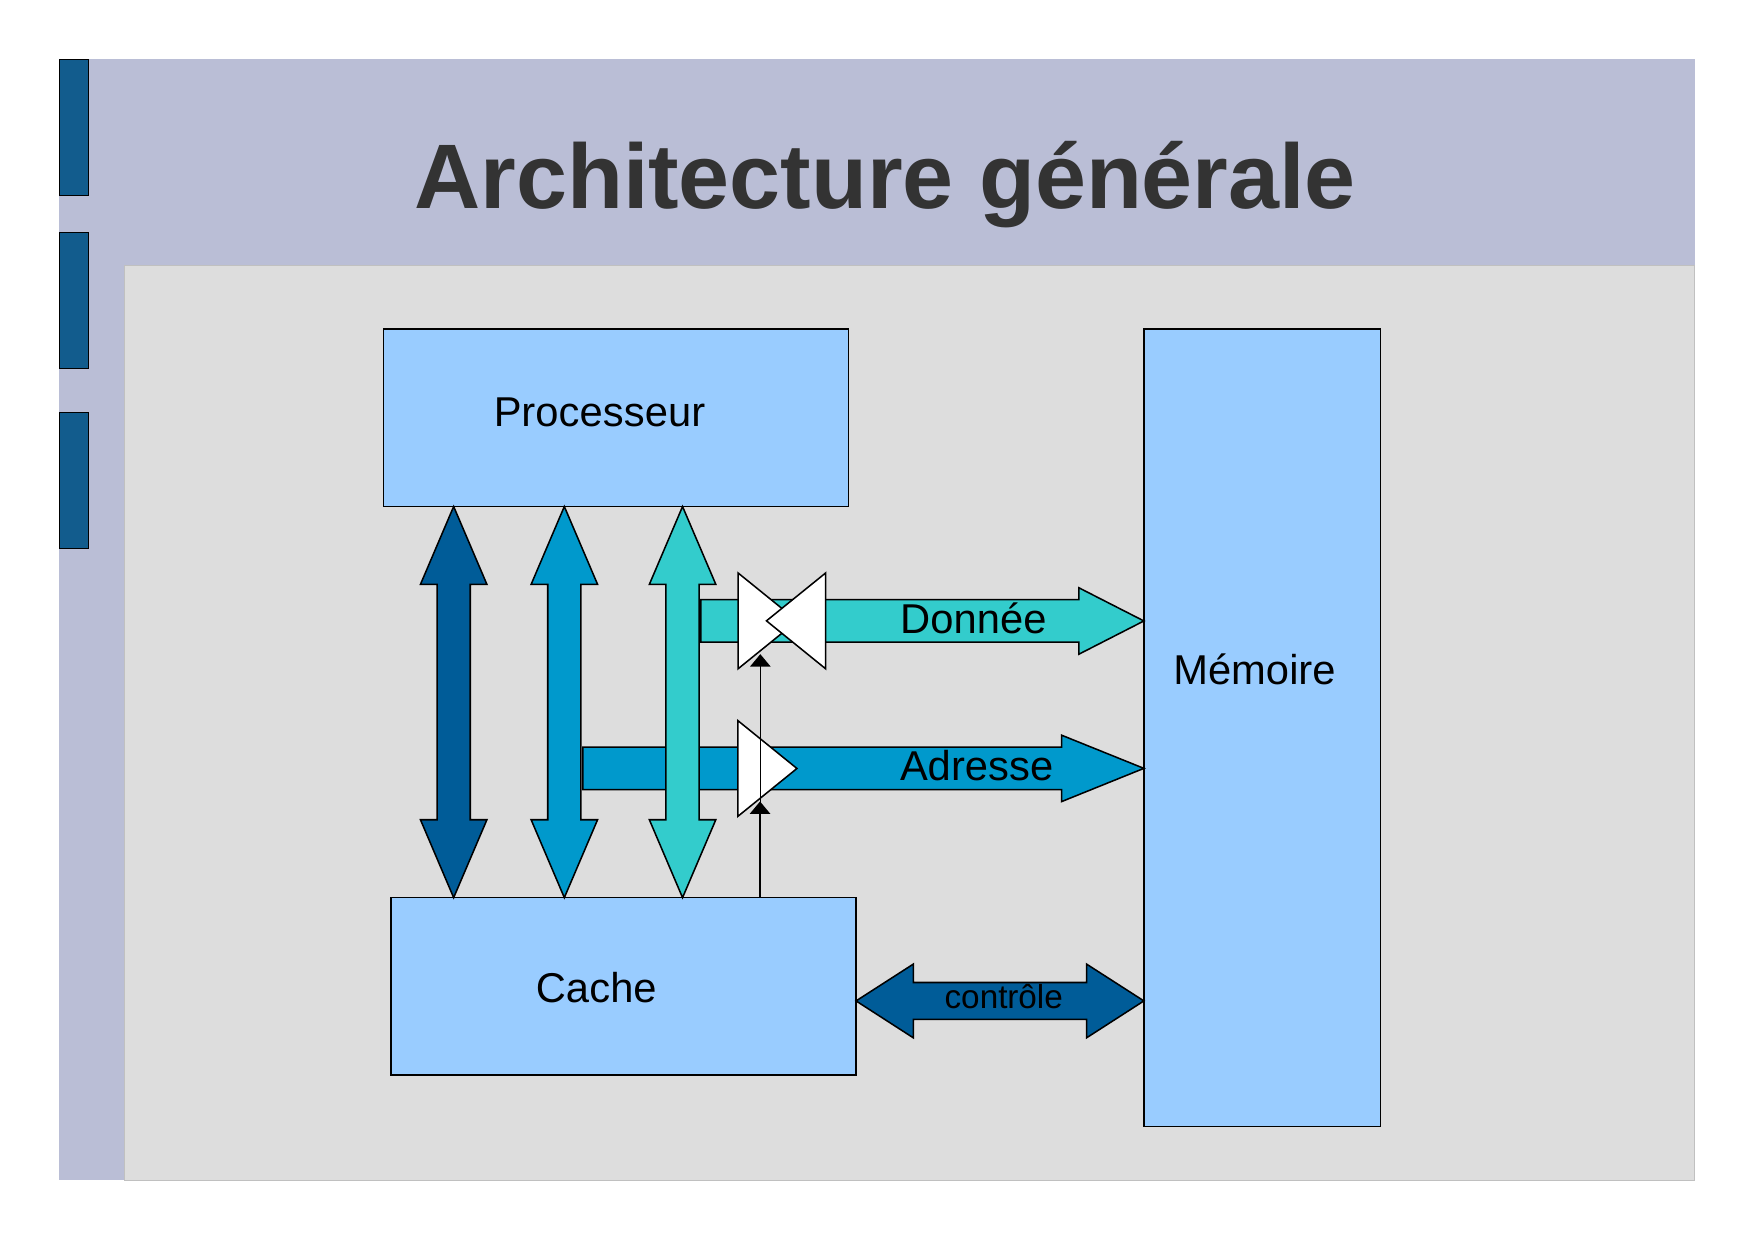

# Architecture générale
Processeur
Donnée
Mémoire
Adresse
Cache
contrôle